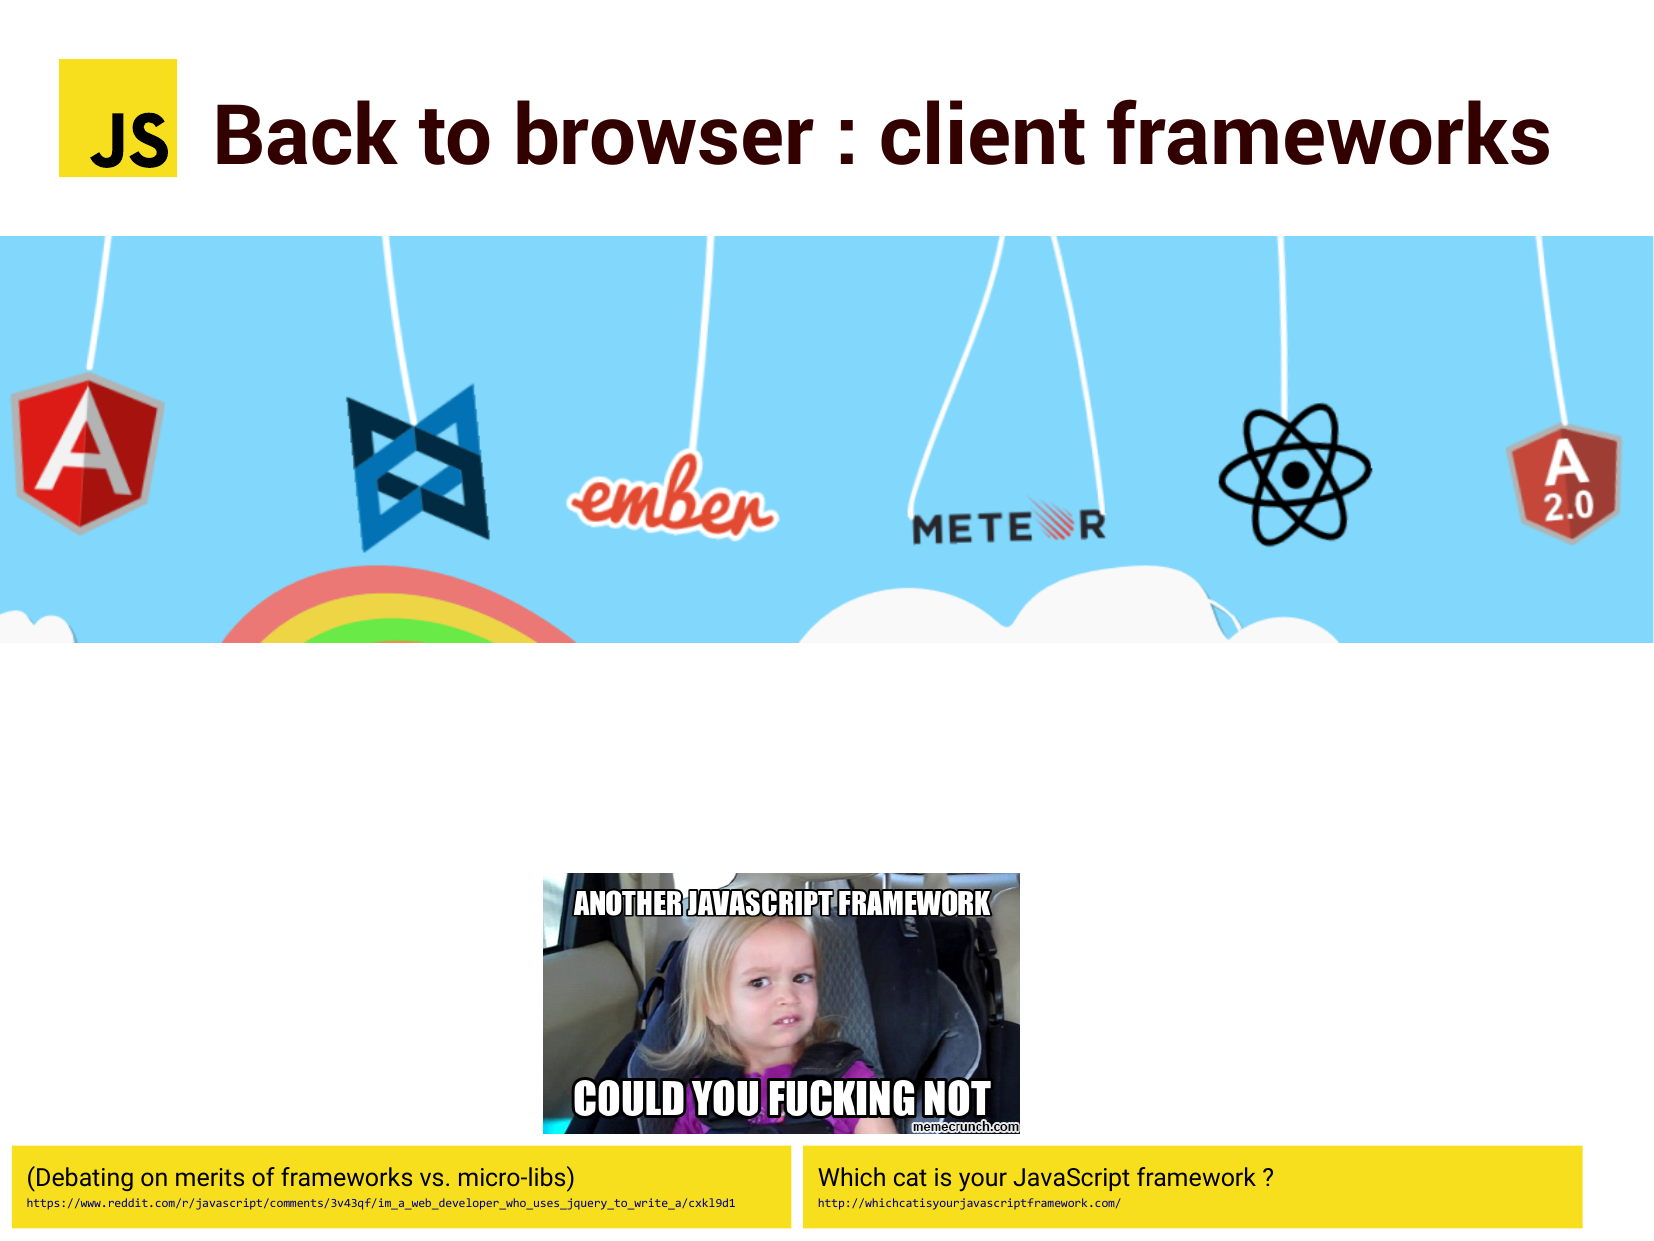

# Back to browser : client frameworks
(Debating on merits of frameworks vs. micro-libs)
https://www.reddit.com/r/javascript/comments/3v43qf/im_a_web_developer_who_uses_jquery_to_write_a/cxkl9d1
Which cat is your JavaScript framework ?
http://whichcatisyourjavascriptframework.com/